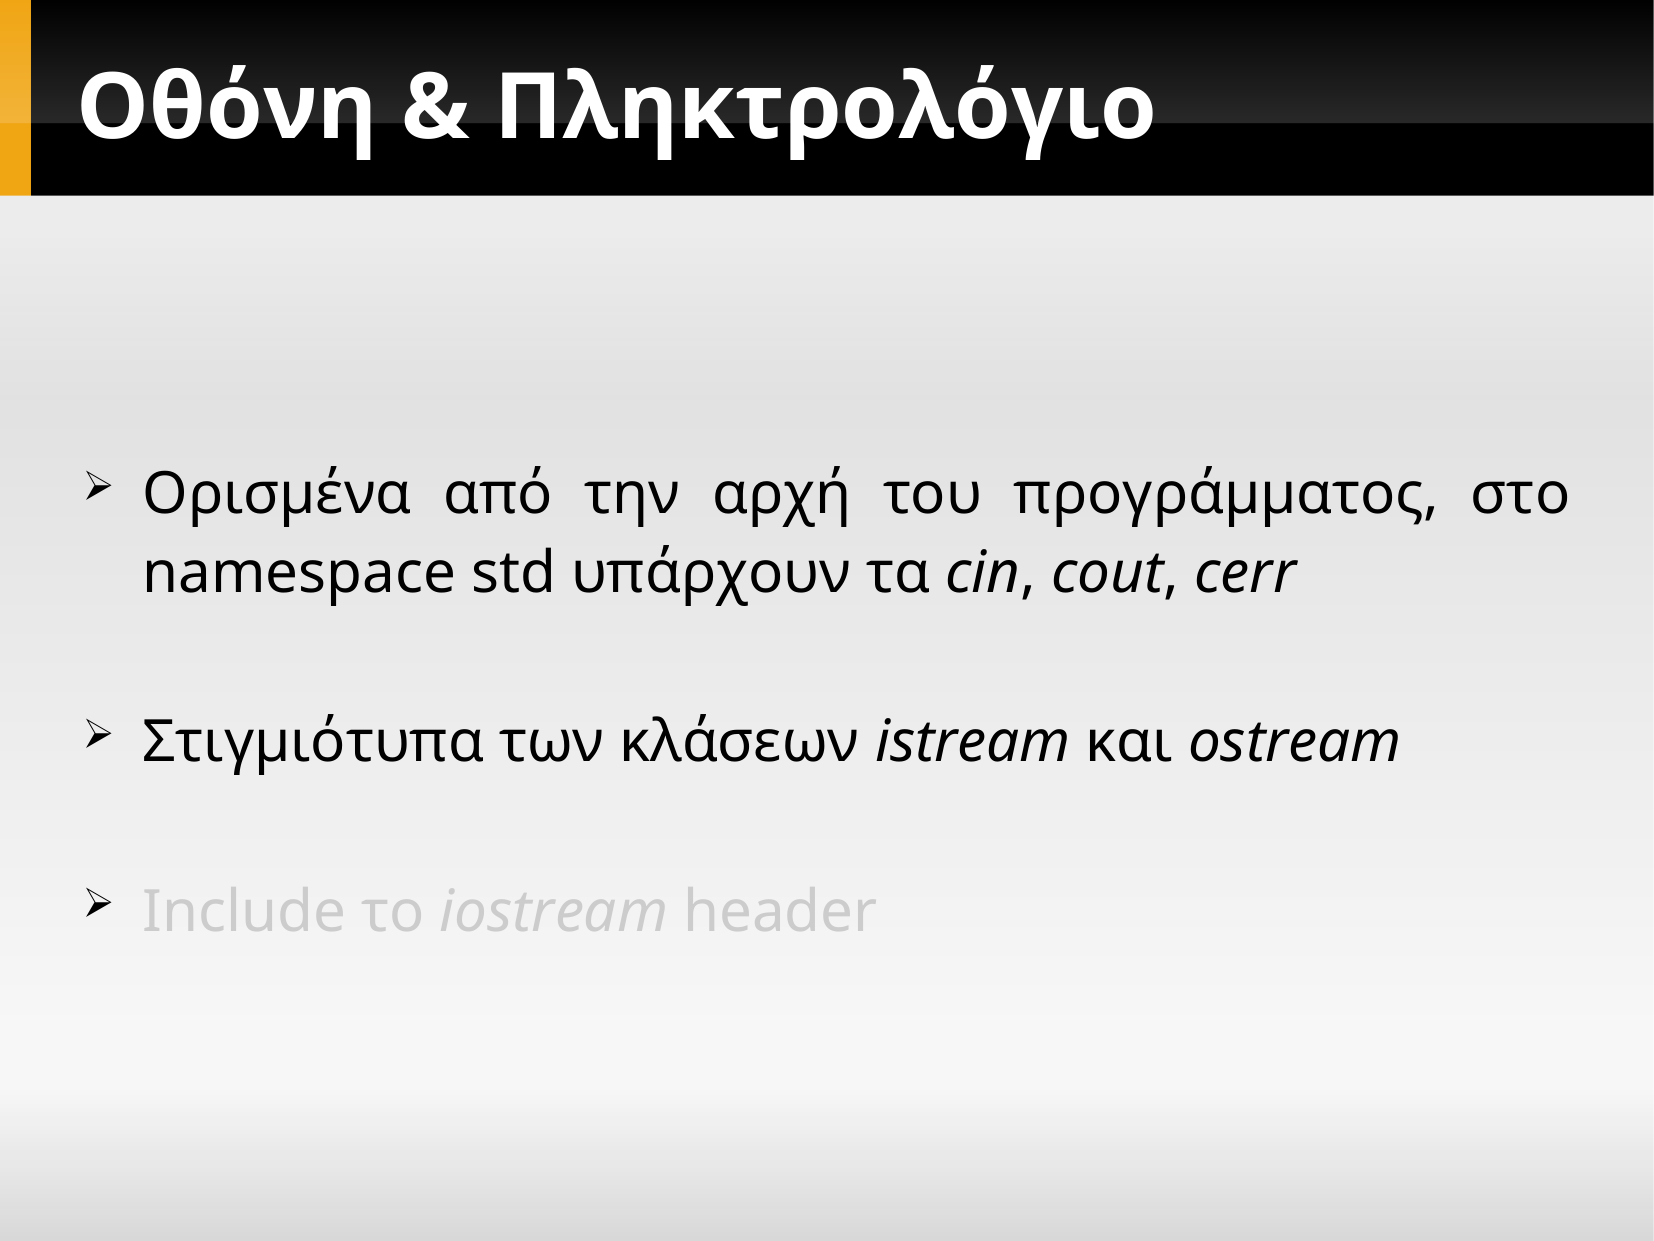

# Οθόνη & Πληκτρολόγιο
Ορισμένα από την αρχή του προγράμματος, στο namespace std υπάρχουν τα cin, cout, cerr
Στιγμιότυπα των κλάσεων istream και ostream
Include το iostream header